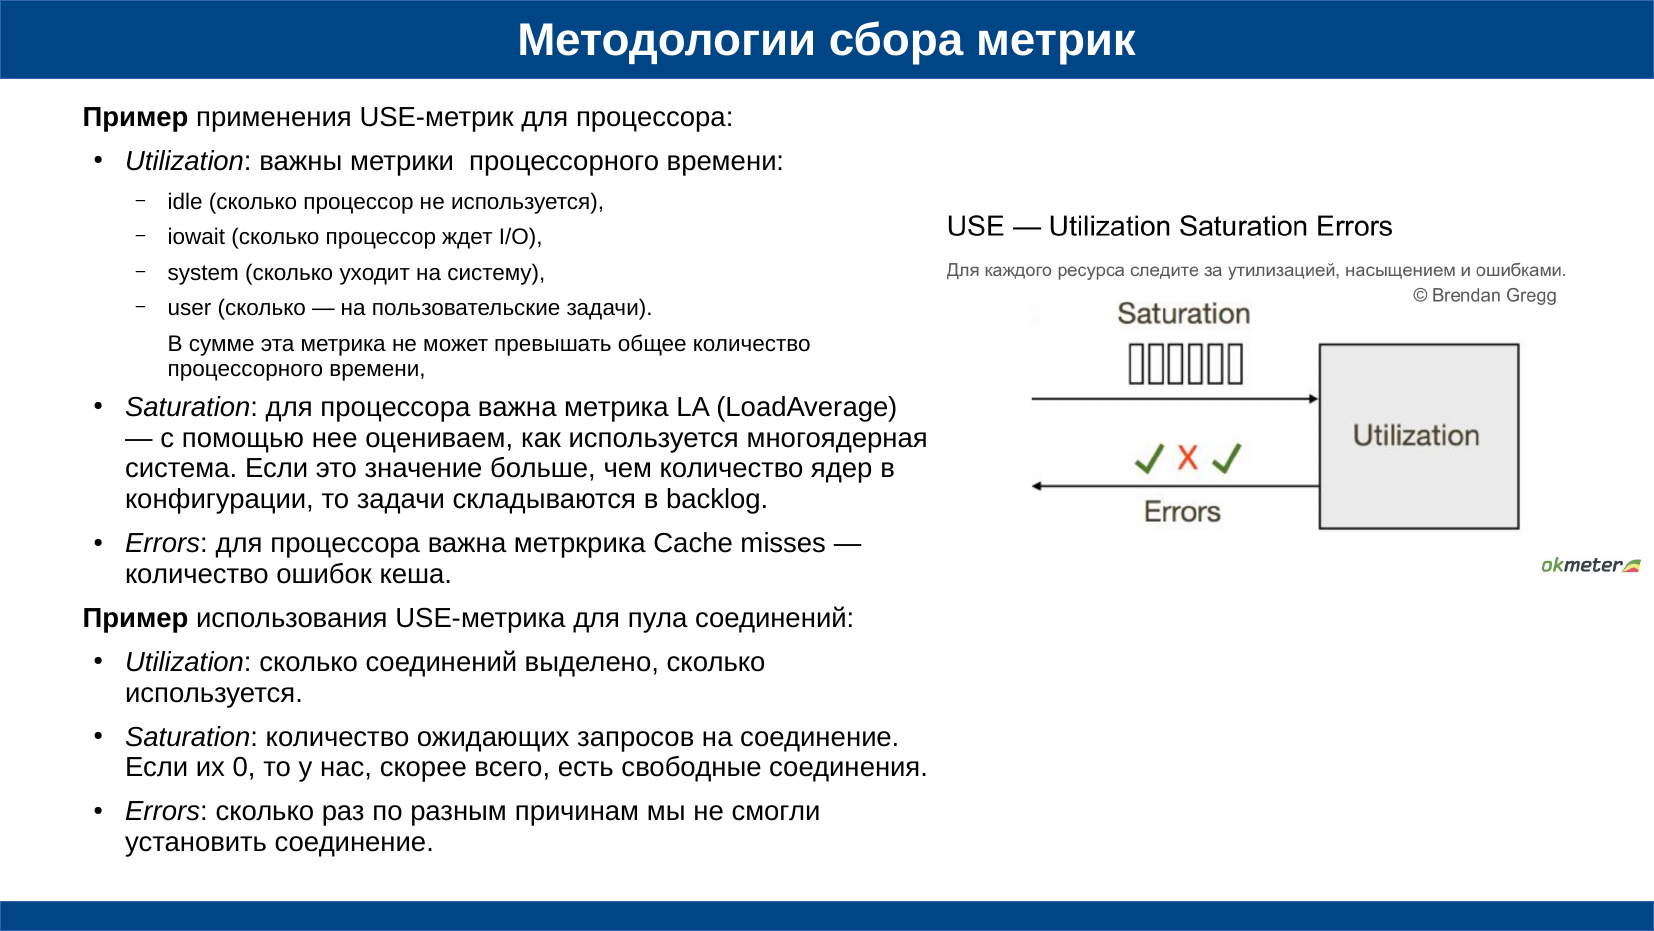

# Методологии сбора метрик
Пример применения USE-метрик для процессора:
Utilization: важны метрики процессорного времени:
idle (сколько процессор не используется),
iowait (сколько процессор ждет I/O),
system (сколько уходит на систему),
user (сколько — на пользовательские задачи).
В сумме эта метрика не может превышать общее количество процессорного времени,
Saturation: для процессора важна метрика LA (LoadAverage) — с помощью нее оцениваем, как используется многоядерная система. Если это значение больше, чем количество ядер в конфигурации, то задачи складываются в backlog.
Errors: для процессора важна метркрика Cache misses — количество ошибок кеша.
Пример использования USE-метрика для пула соединений:
Utilization: сколько соединений выделено, сколько используется.
Saturation: количество ожидающих запросов на соединение. Если их 0, то у нас, скорее всего, есть свободные соединения.
Errors: сколько раз по разным причинам мы не смогли установить соединение.